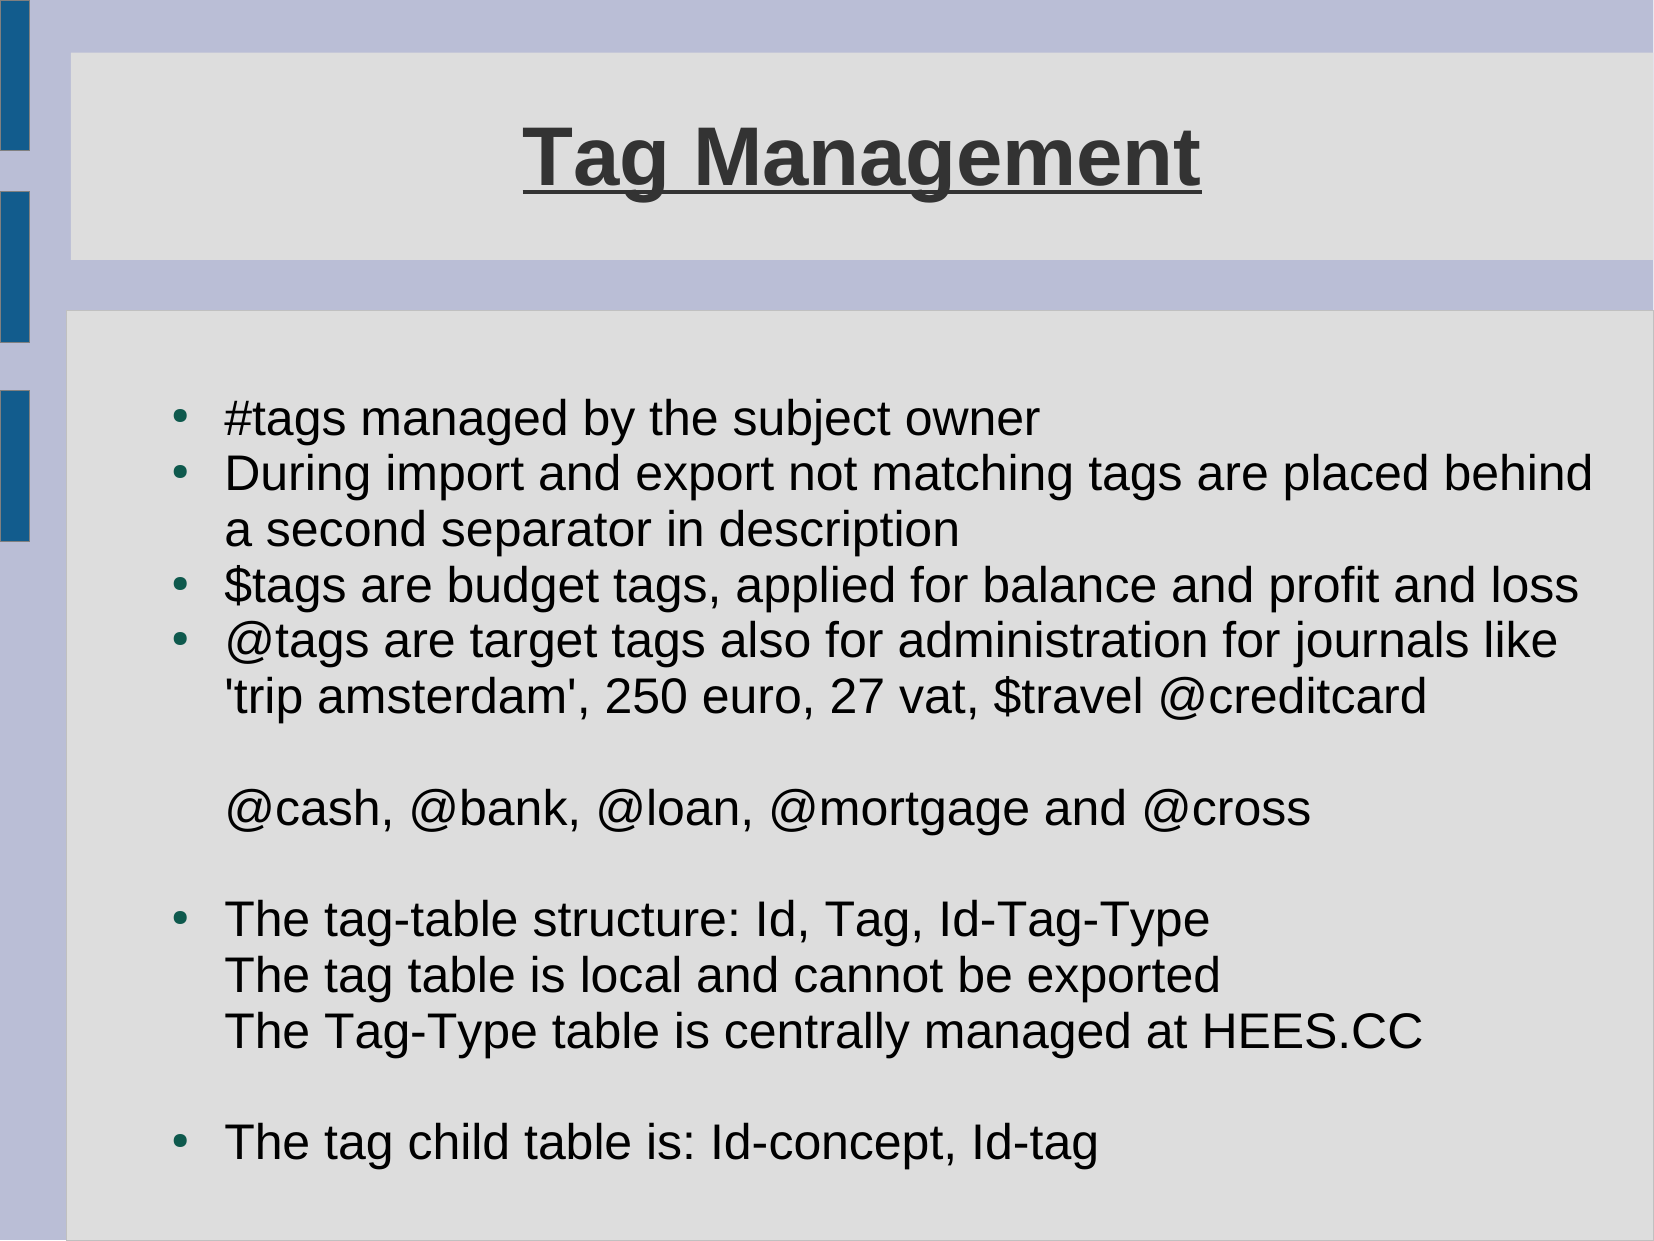

# Tag Management
#tags managed by the subject owner
During import and export not matching tags are placed behind a second separator in description
$tags are budget tags, applied for balance and profit and loss
@tags are target tags also for administration for journals like 'trip amsterdam', 250 euro, 27 vat, $travel @creditcard
@cash, @bank, @loan, @mortgage and @cross
The tag-table structure: Id, Tag, Id-Tag-Type
The tag table is local and cannot be exported
The Tag-Type table is centrally managed at HEES.CC
The tag child table is: Id-concept, Id-tag